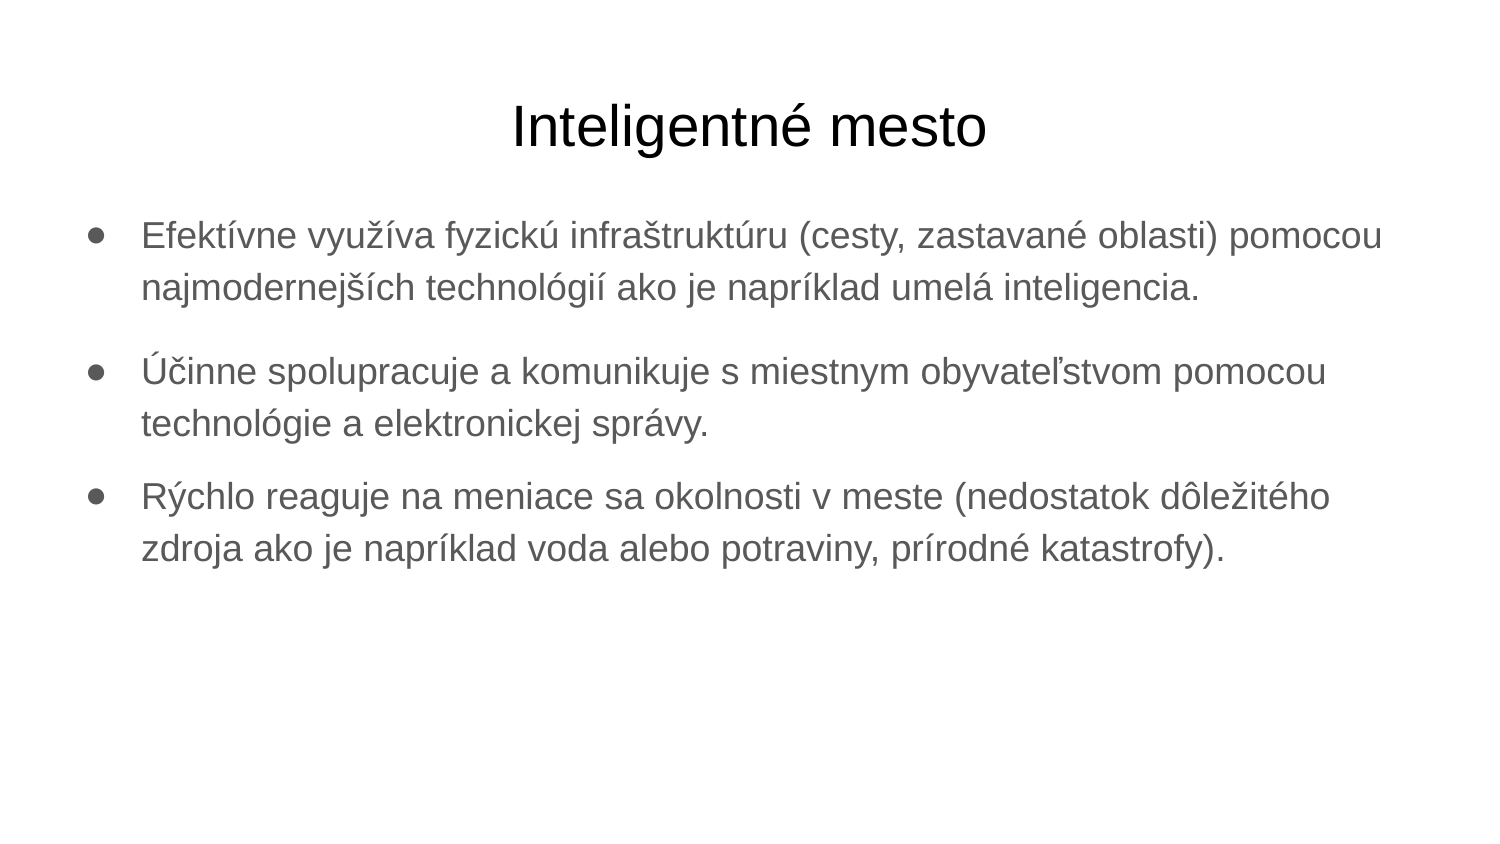

# Inteligentné mesto
Efektívne využíva fyzickú infraštruktúru (cesty, zastavané oblasti) pomocou najmodernejších technológií ako je napríklad umelá inteligencia.
Účinne spolupracuje a komunikuje s miestnym obyvateľstvom pomocou technológie a elektronickej správy.
Rýchlo reaguje na meniace sa okolnosti v meste (nedostatok dôležitého zdroja ako je napríklad voda alebo potraviny, prírodné katastrofy).